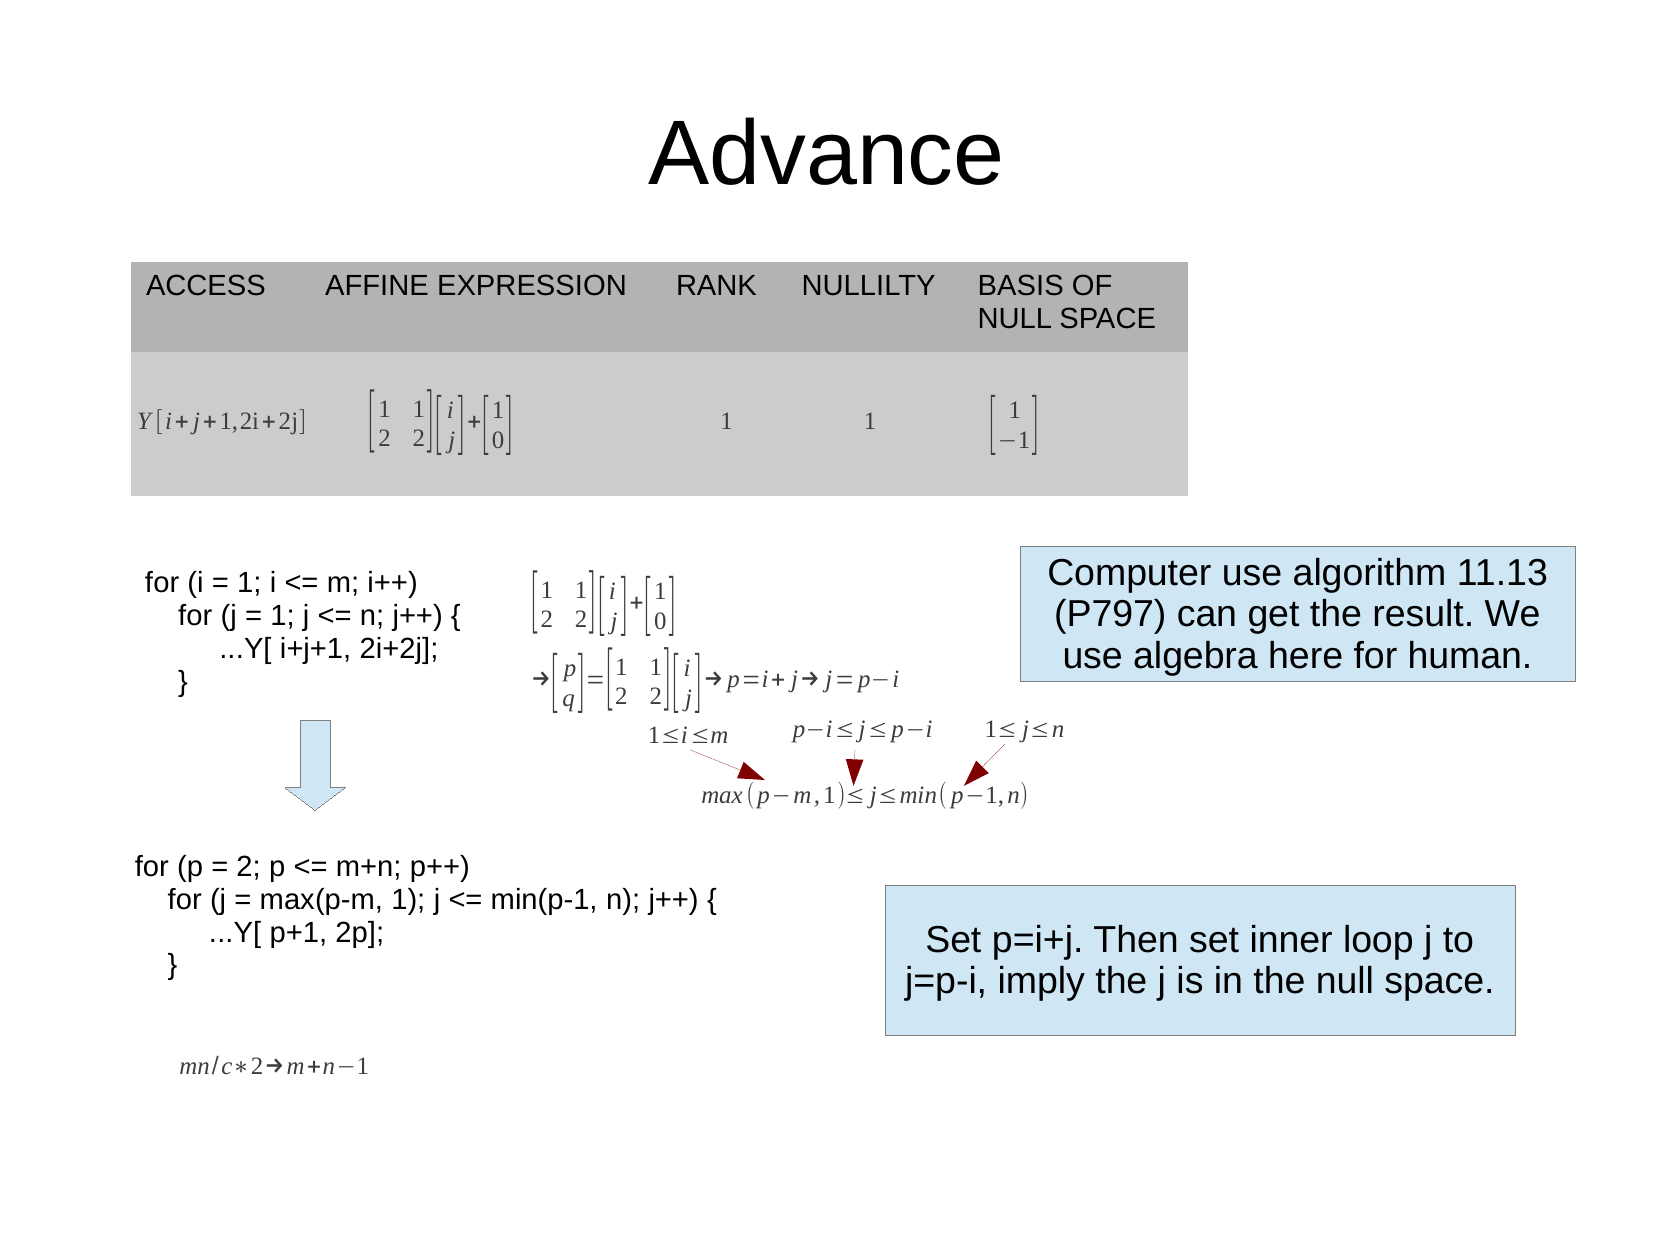

# Advance
| ACCESS | AFFINE EXPRESSION | RANK | NULLILTY | BASIS OF NULL SPACE |
| --- | --- | --- | --- | --- |
| | | | | |
Computer use algorithm 11.13
(P797) can get the result. We
use algebra here for human.
for (i = 1; i <= m; i++)
 for (j = 1; j <= n; j++) {
 ...Y[ i+j+1, 2i+2j];
 }
for (p = 2; p <= m+n; p++)
 for (j = max(p-m, 1); j <= min(p-1, n); j++) {
 ...Y[ p+1, 2p];
 }
Set p=i+j. Then set inner loop j to
j=p-i, imply the j is in the null space.